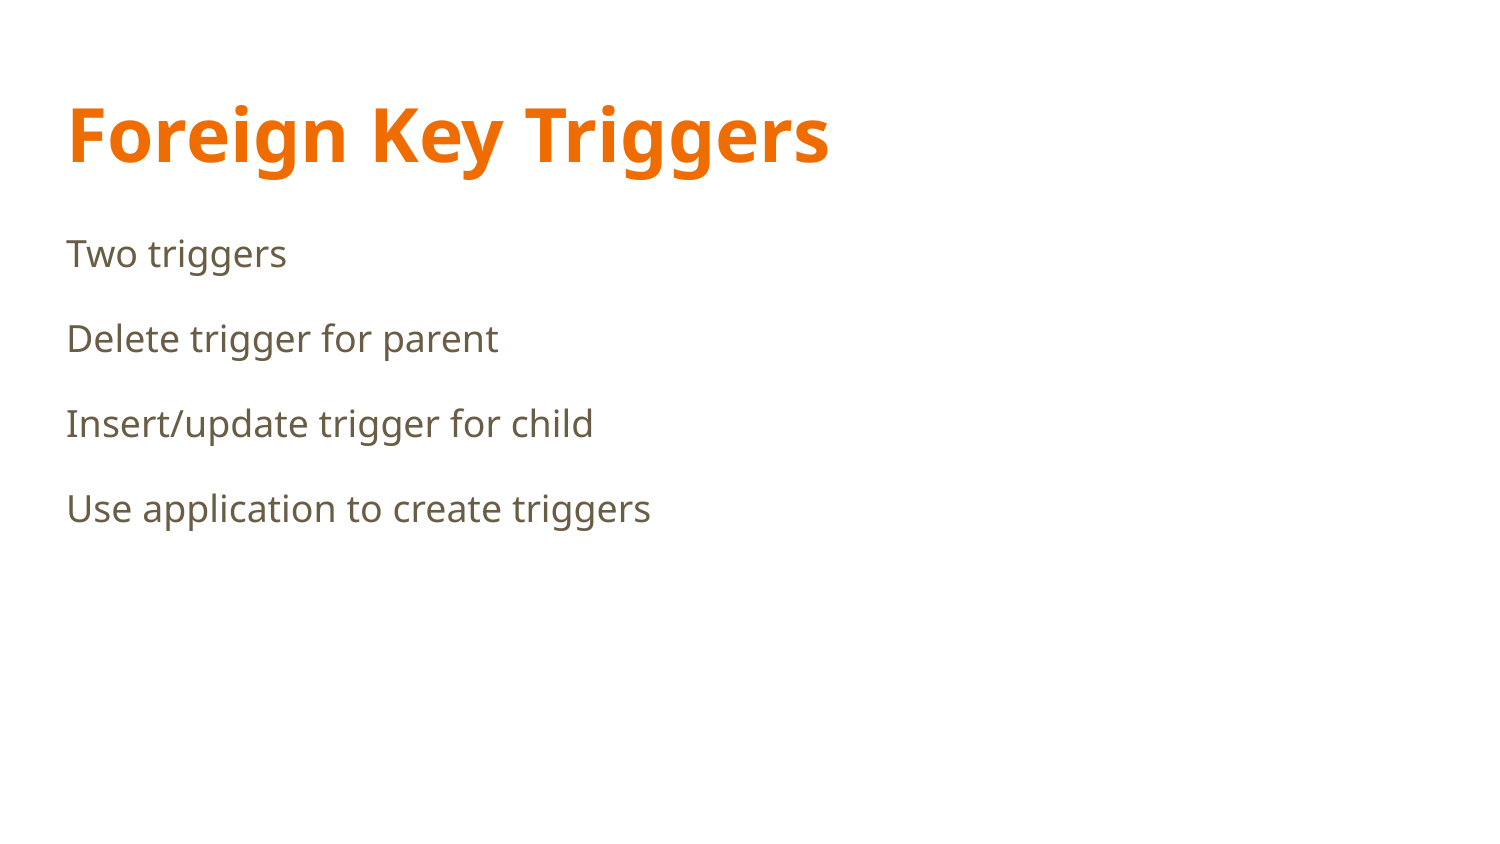

# Foreign Key Triggers
Two triggers
Delete trigger for parent
Insert/update trigger for child
Use application to create triggers